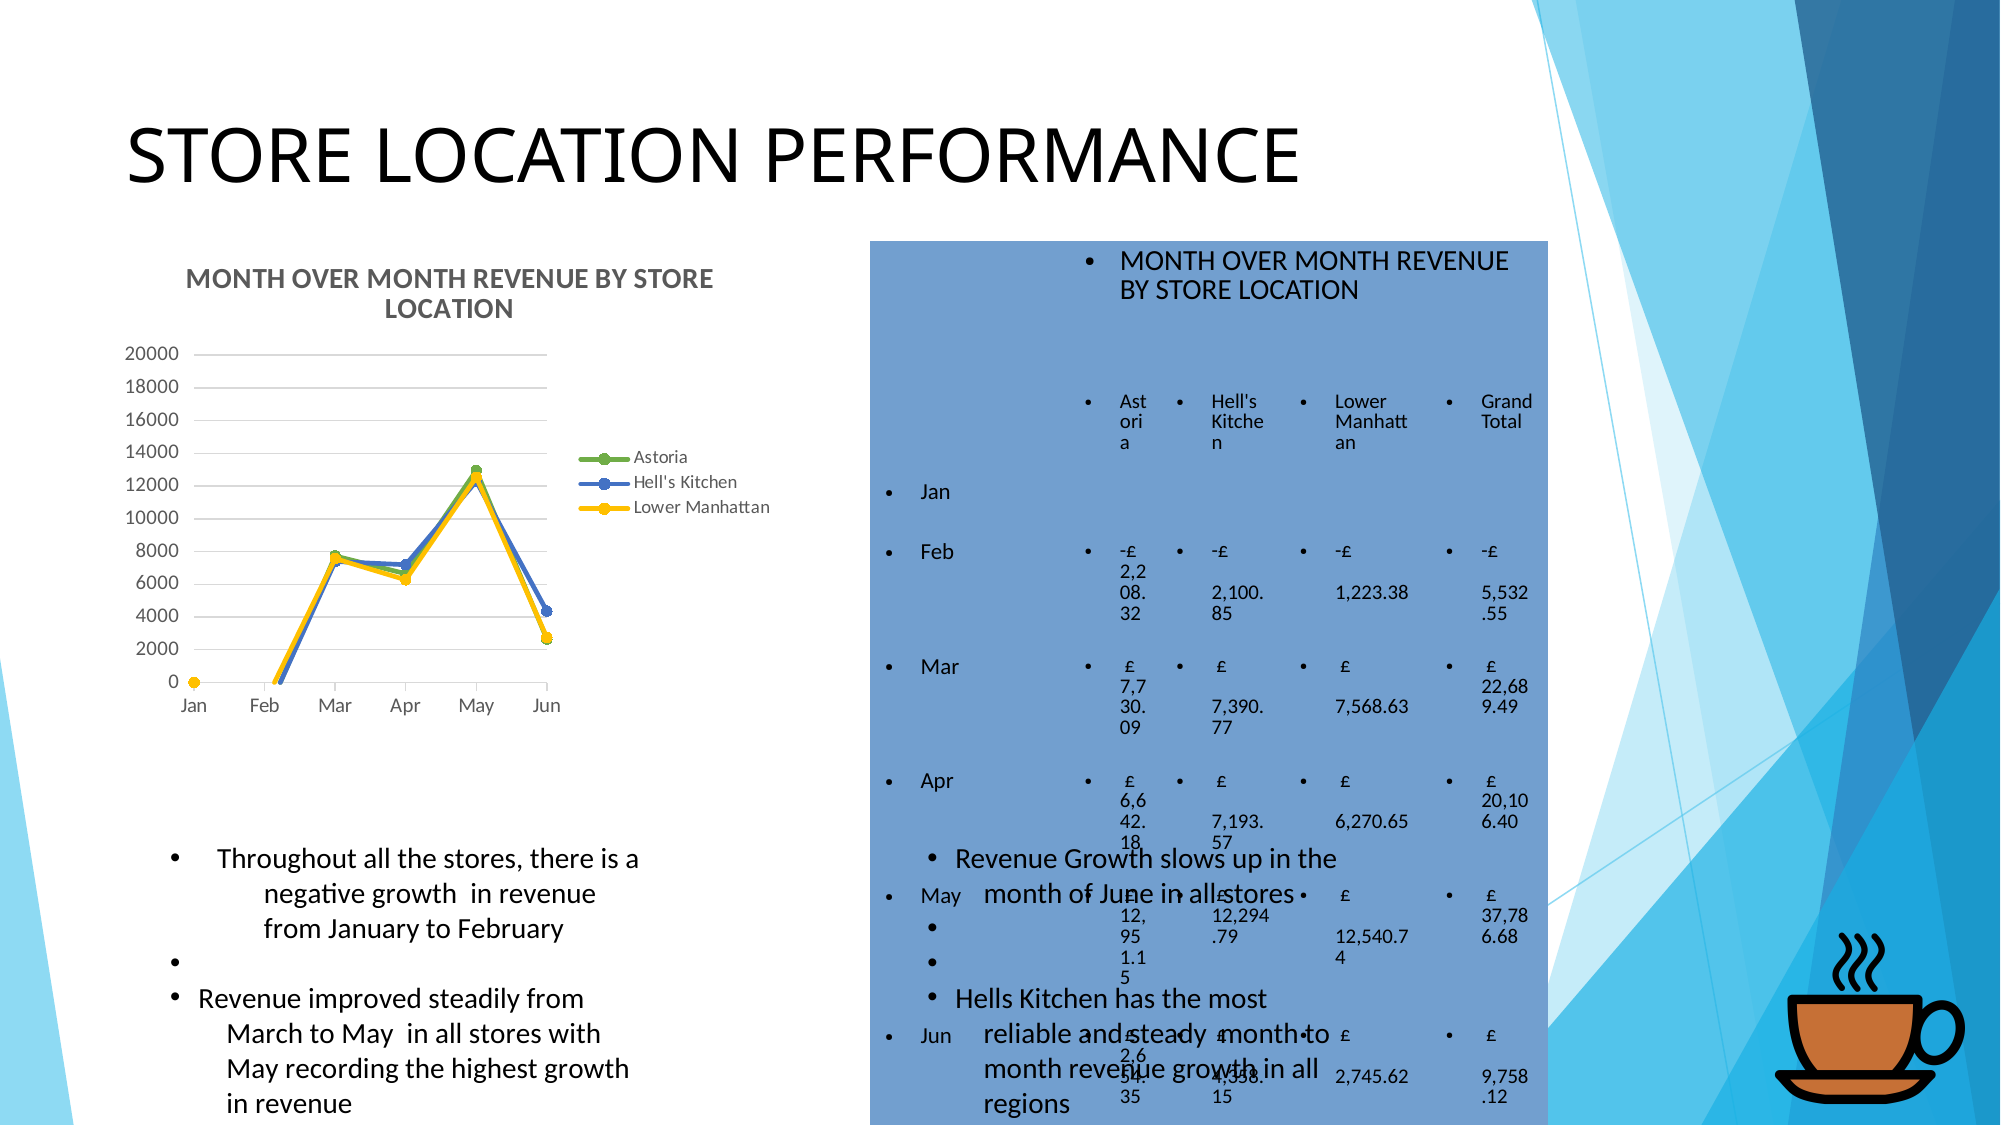

# STORE LOCATION PERFORMANCE
### Chart: MONTH OVER MONTH REVENUE BY STORE LOCATION
| Category | Astoria | Hell's Kitchen | Lower Manhattan |
|---|---|---|---|
| Jan | 0.0 | 0.0 | 0.0 |
| Feb | -2208.32 | -2100.85000000001 | -1223.38 |
| Mar | 7730.08999999998 | 7390.76999999998 | 7568.63 |
| Apr | 6642.17999999999 | 7193.57000000001 | 6270.64999999996 |
| May | 12951.15 | 12294.7899999999 | 12540.74 |
| Jun | 2654.34999999998 | 4358.15000000005 | 2745.61999999983 || | MONTH OVER MONTH REVENUE BY STORE LOCATION | | | |
| --- | --- | --- | --- | --- |
| | | | | |
| | Astoria | Hell's Kitchen | Lower Manhattan | Grand Total |
| Jan | | | | |
| Feb | -£ 2,208.32 | -£ 2,100.85 | -£ 1,223.38 | -£ 5,532.55 |
| Mar | £ 7,730.09 | £ 7,390.77 | £ 7,568.63 | £ 22,689.49 |
| Apr | £ 6,642.18 | £ 7,193.57 | £ 6,270.65 | £ 20,106.40 |
| May | £ 12,951.15 | £ 12,294.79 | £ 12,540.74 | £ 37,786.68 |
| Jun | £ 2,654.35 | £ 4,358.15 | £ 2,745.62 | £ 9,758.12 |
Throughout all the stores, there is a negative growth in revenue from January to February
Revenue improved steadily from March to May in all stores with May recording the highest growth in revenue
Revenue Growth slows up in the month of June in all stores
Hells Kitchen has the most reliable and steady month to month revenue growth in all regions